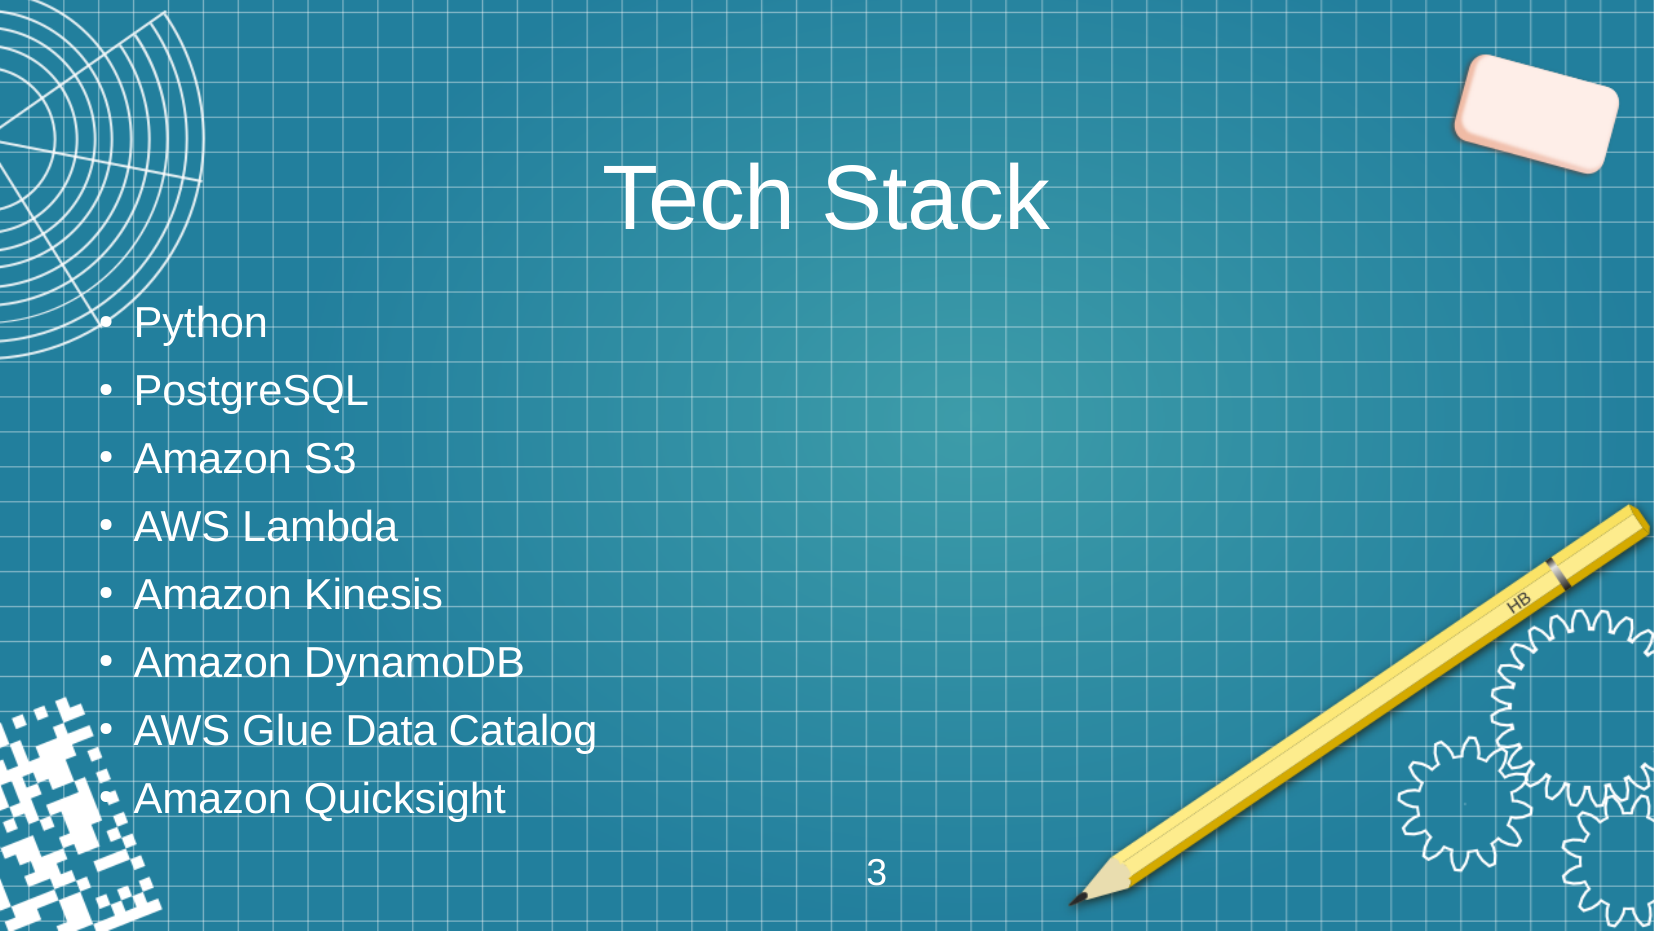

# Tech Stack
Python
PostgreSQL
Amazon S3
AWS Lambda
Amazon Kinesis
Amazon DynamoDB
AWS Glue Data Catalog
Amazon Quicksight